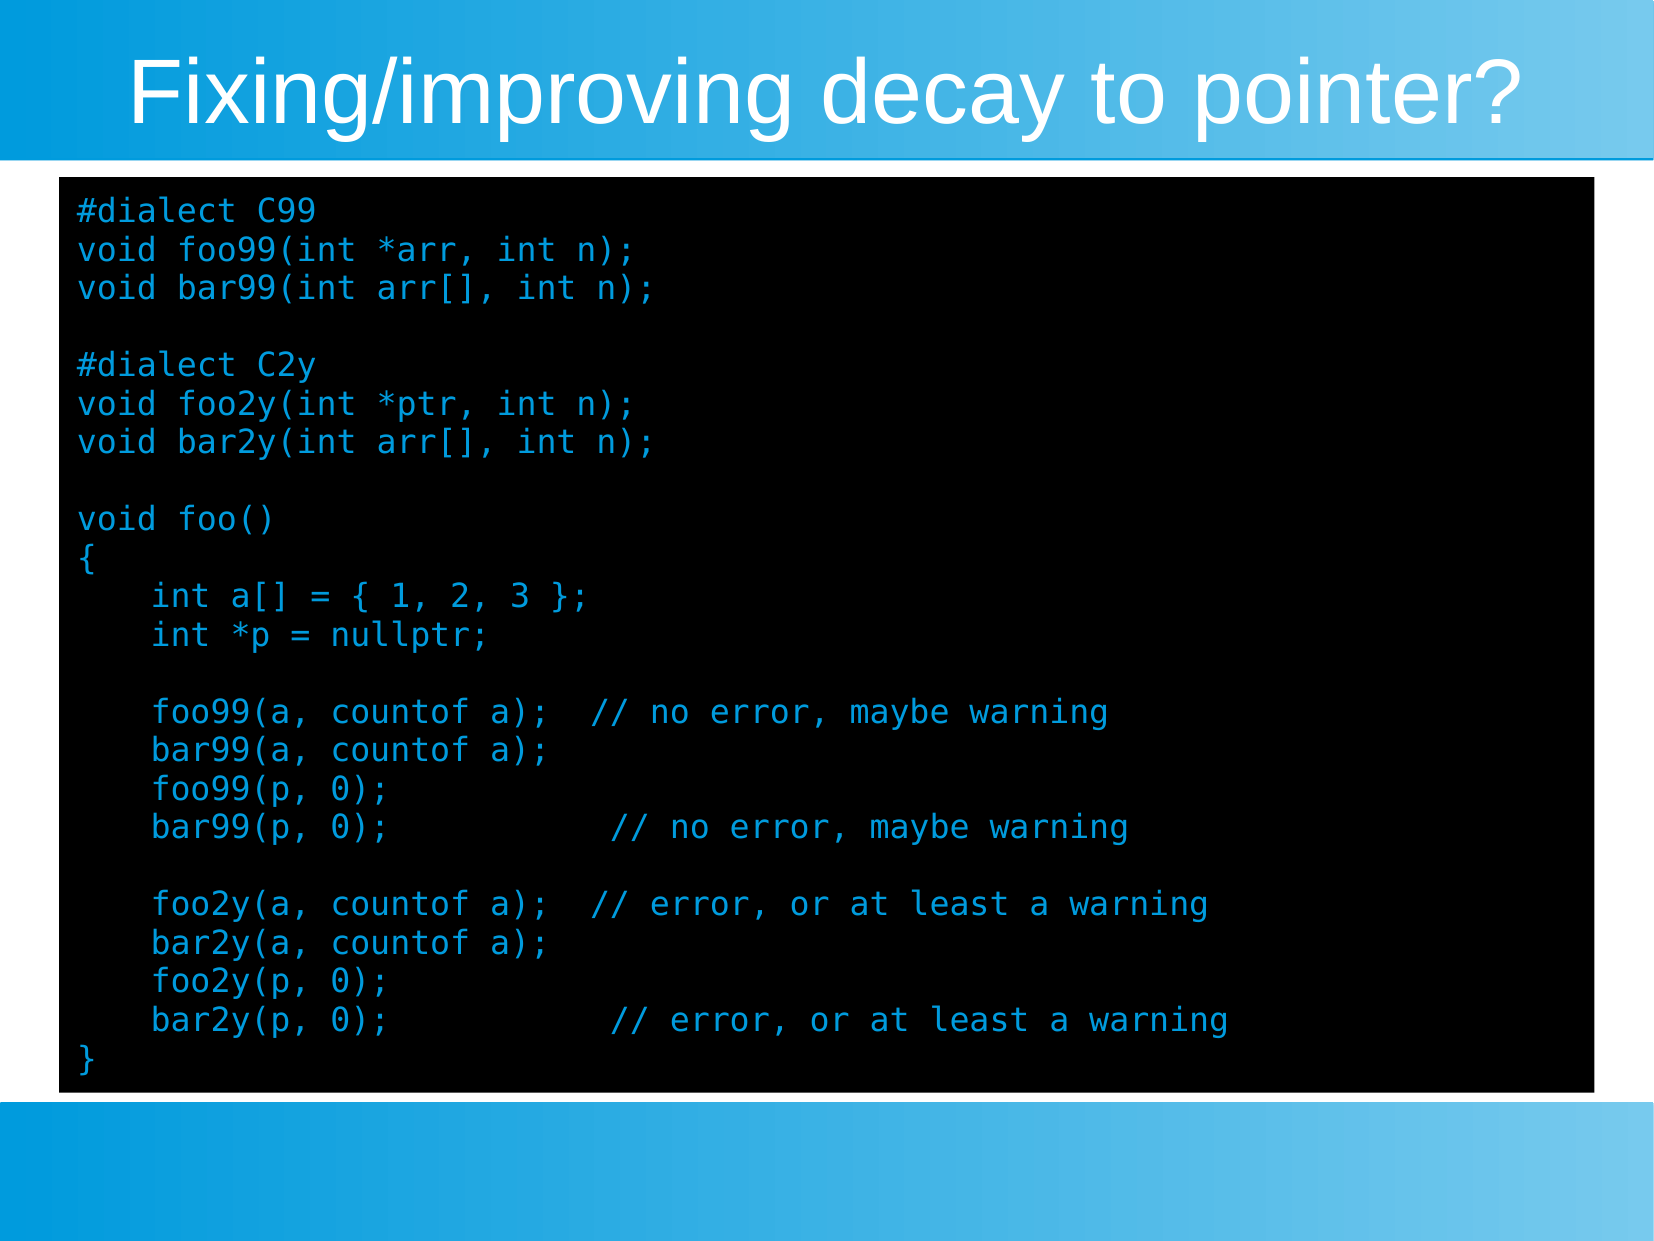

# Fixing/improving decay to pointer?
#dialect C99
void foo99(int *arr, int n);
void bar99(int arr[], int n);
#dialect C2y
void foo2y(int *ptr, int n);
void bar2y(int arr[], int n);
void foo()
{
	int a[] = { 1, 2, 3 };
	int *p = nullptr;
	foo99(a, countof a); // no error, maybe warning
	bar99(a, countof a);
	foo99(p, 0);
	bar99(p, 0); // no error, maybe warning
	foo2y(a, countof a); // error, or at least a warning
	bar2y(a, countof a);
	foo2y(p, 0);
	bar2y(p, 0); // error, or at least a warning
}